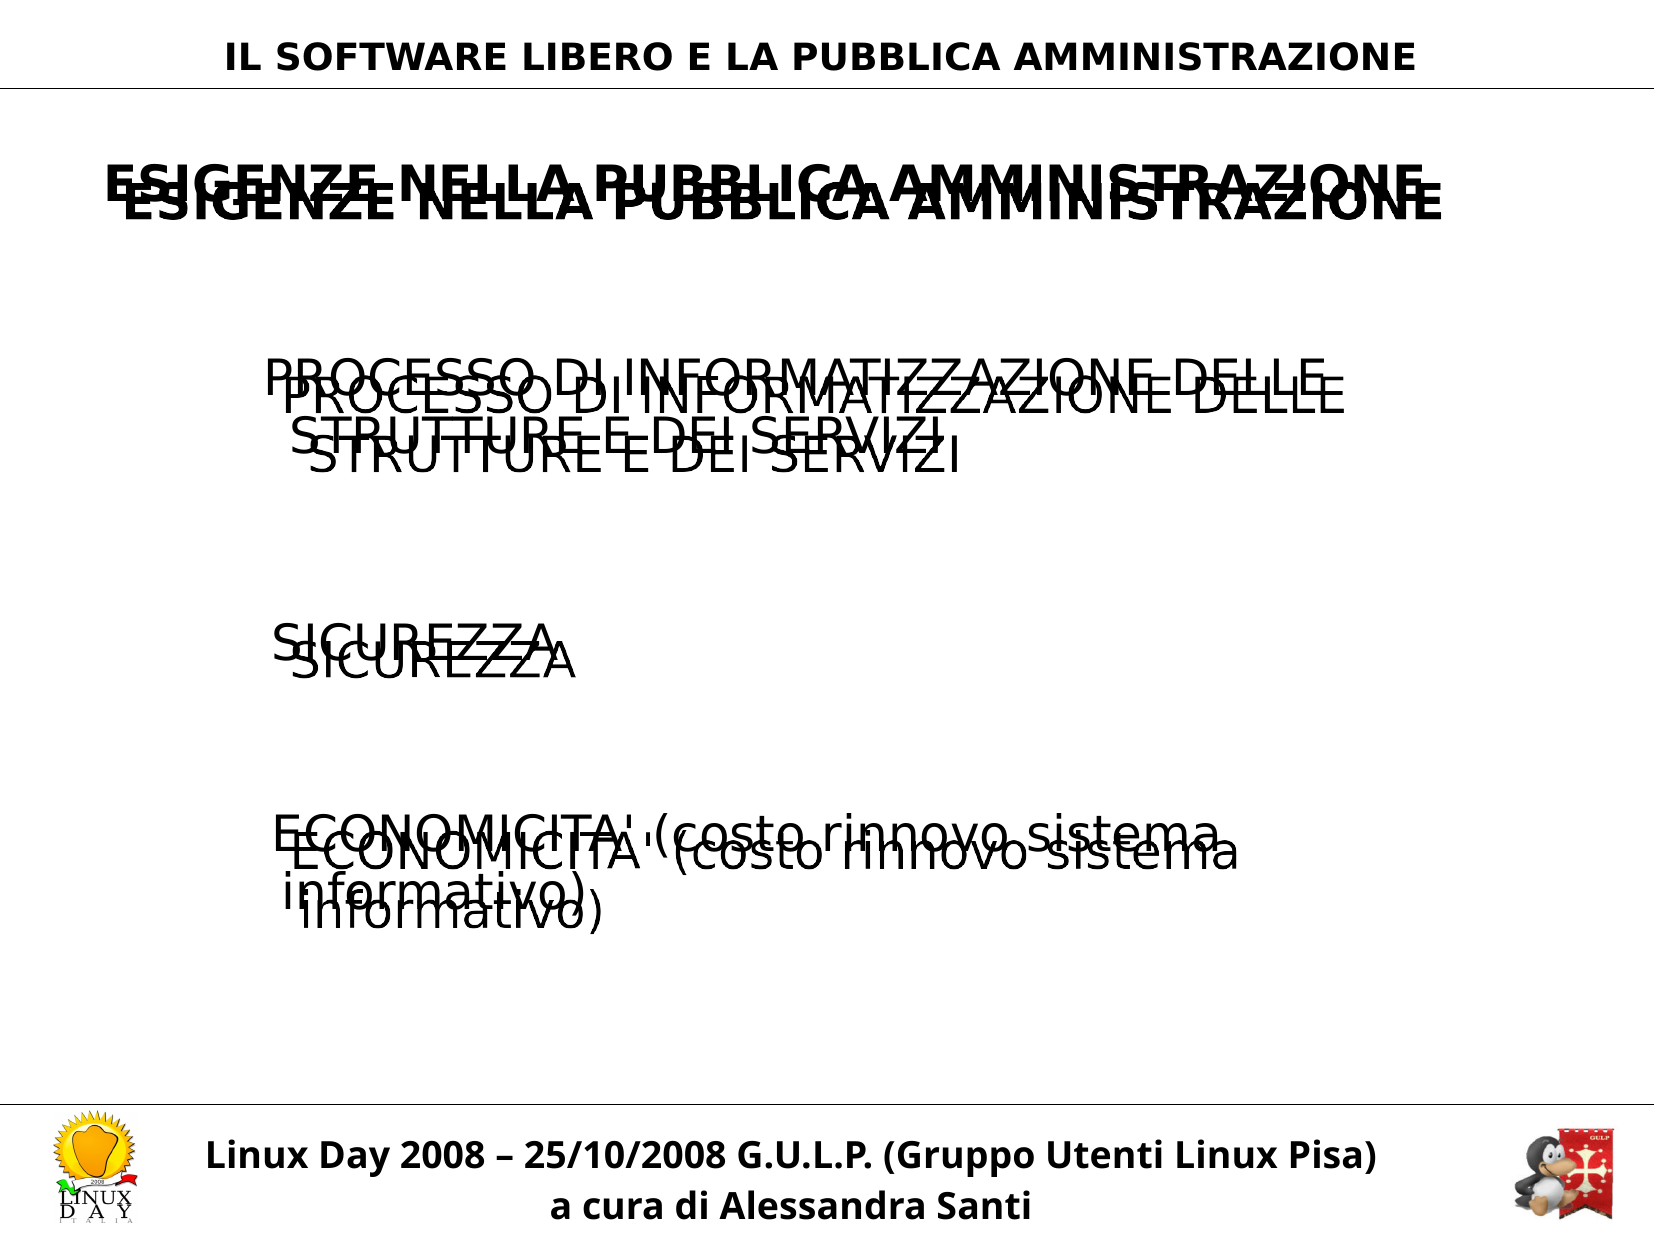

IL SOFTWARE LIBERO E LA PUBBLICA AMMINISTRAZIONE
ESIGENZE NELLA PUBBLICA AMMINISTRAZIONE
 PROCESSO DI INFORMATIZZAZIONE DELLE 		STRUTTURE E DEI SERVIZI
 SICUREZZA
 ECONOMICITA' (costo rinnovo sistema 				 	 informativo)
# Linux Day 2008 – 25/10/2008 G.U.L.P. (Gruppo Utenti Linux Pisa) a cura di Alessandra Santi